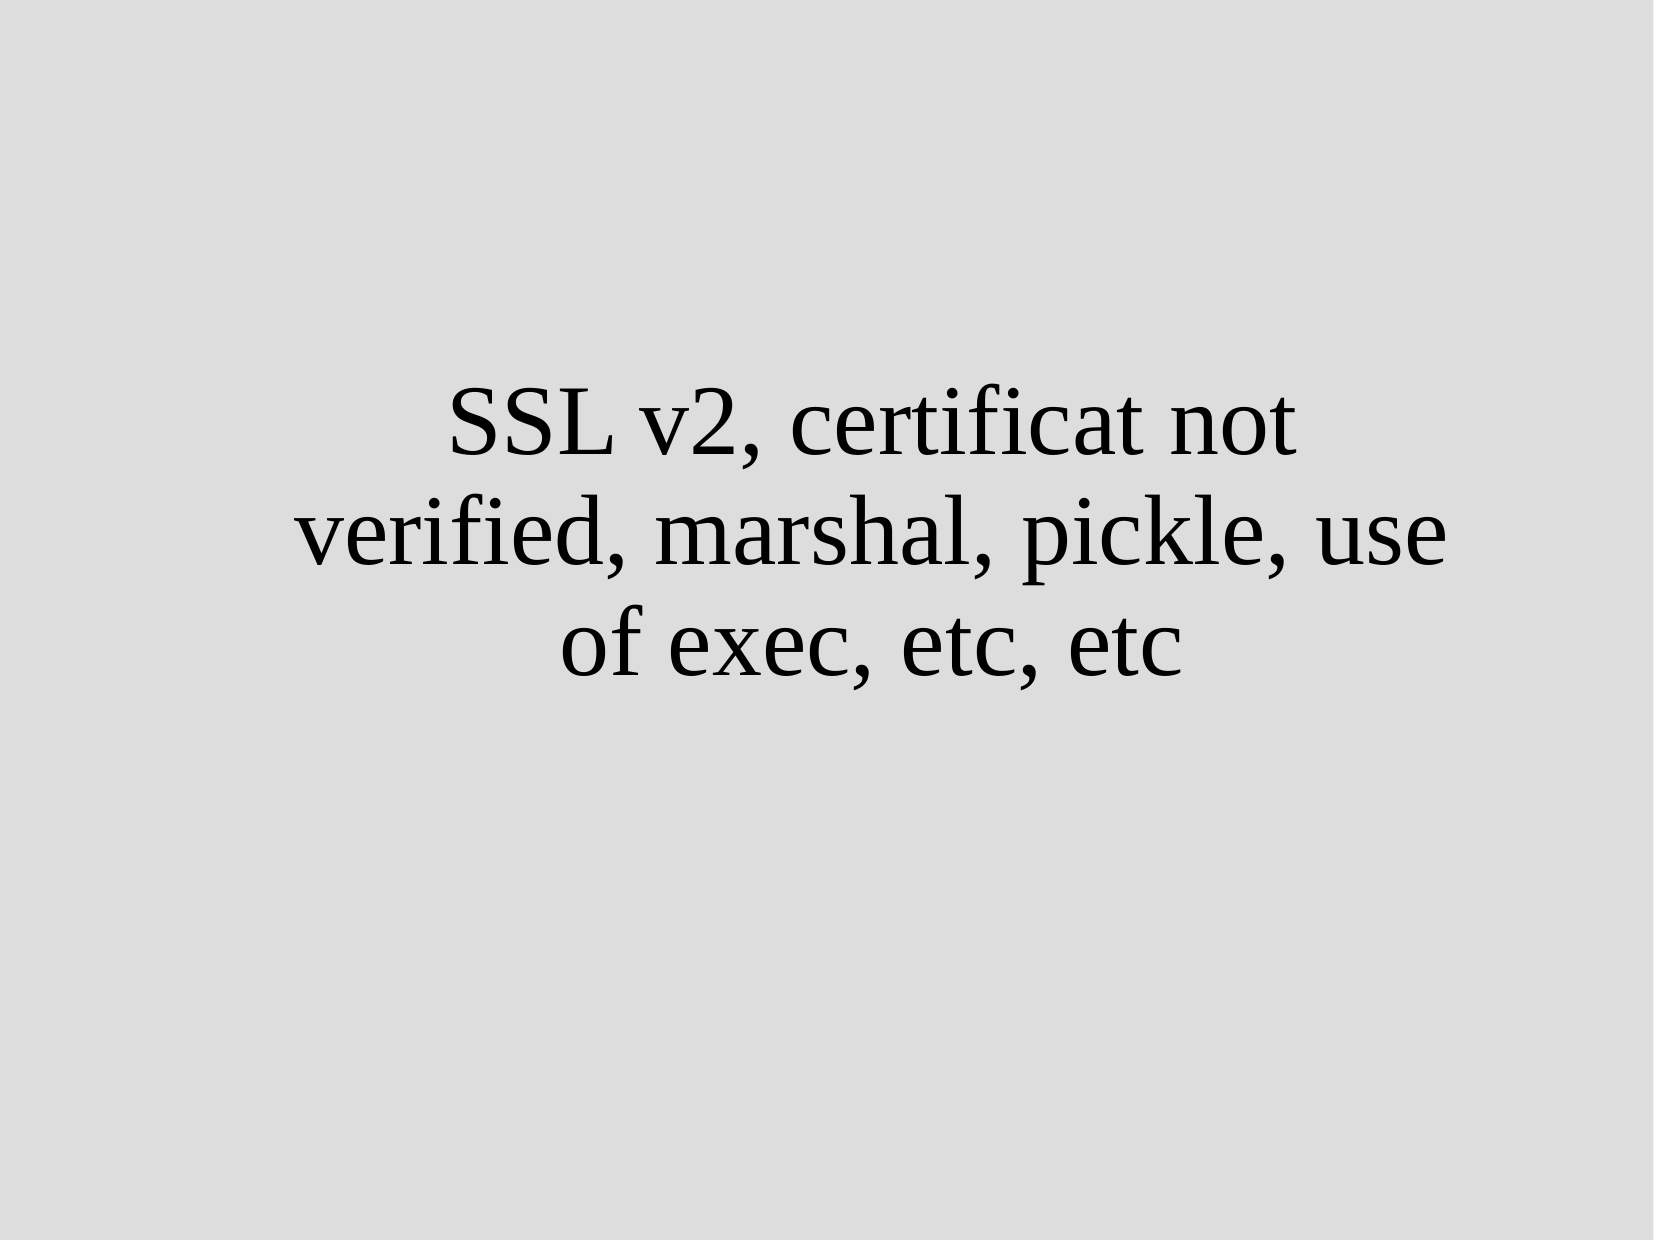

#
SSL v2, certificat not verified, marshal, pickle, use of exec, etc, etc